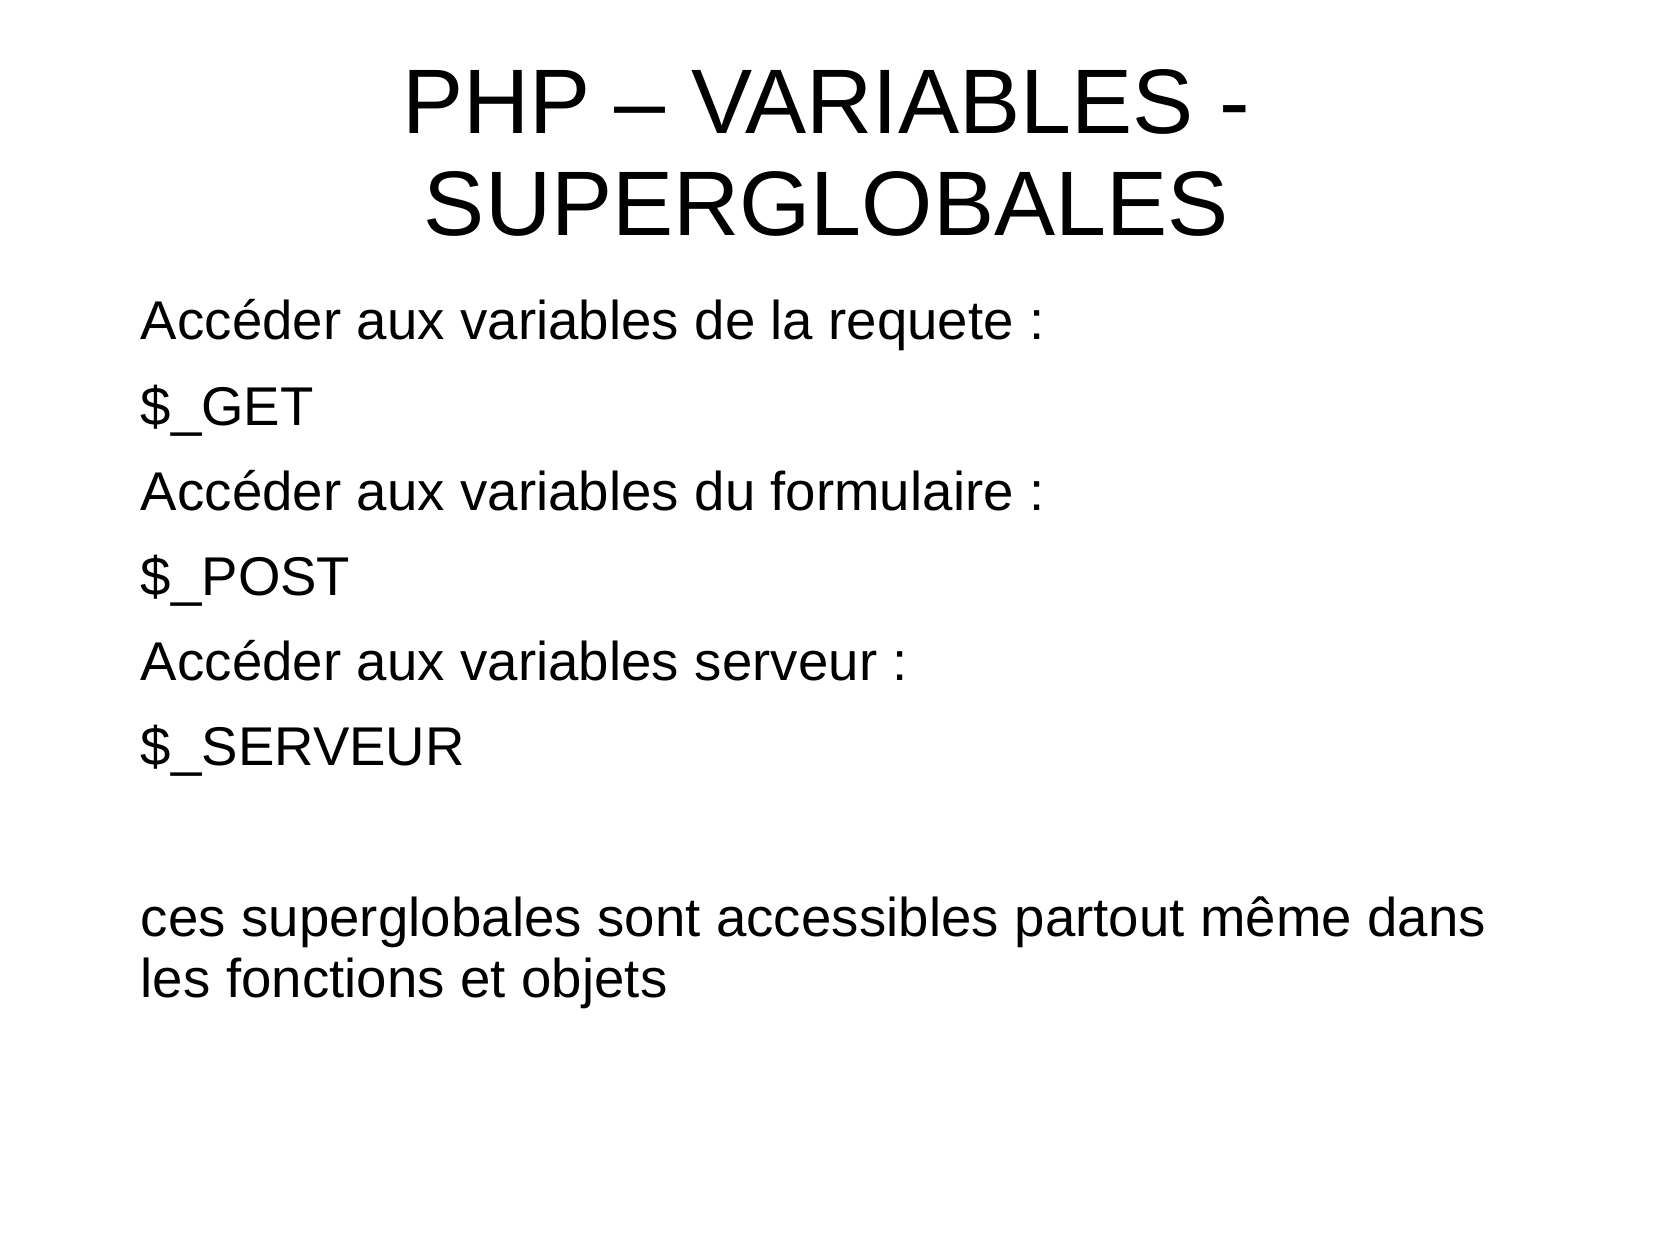

# PHP – VARIABLES - SUPERGLOBALES
Accéder aux variables de la requete :
$_GET
Accéder aux variables du formulaire :
$_POST
Accéder aux variables serveur :
$_SERVEUR
ces superglobales sont accessibles partout même dans les fonctions et objets